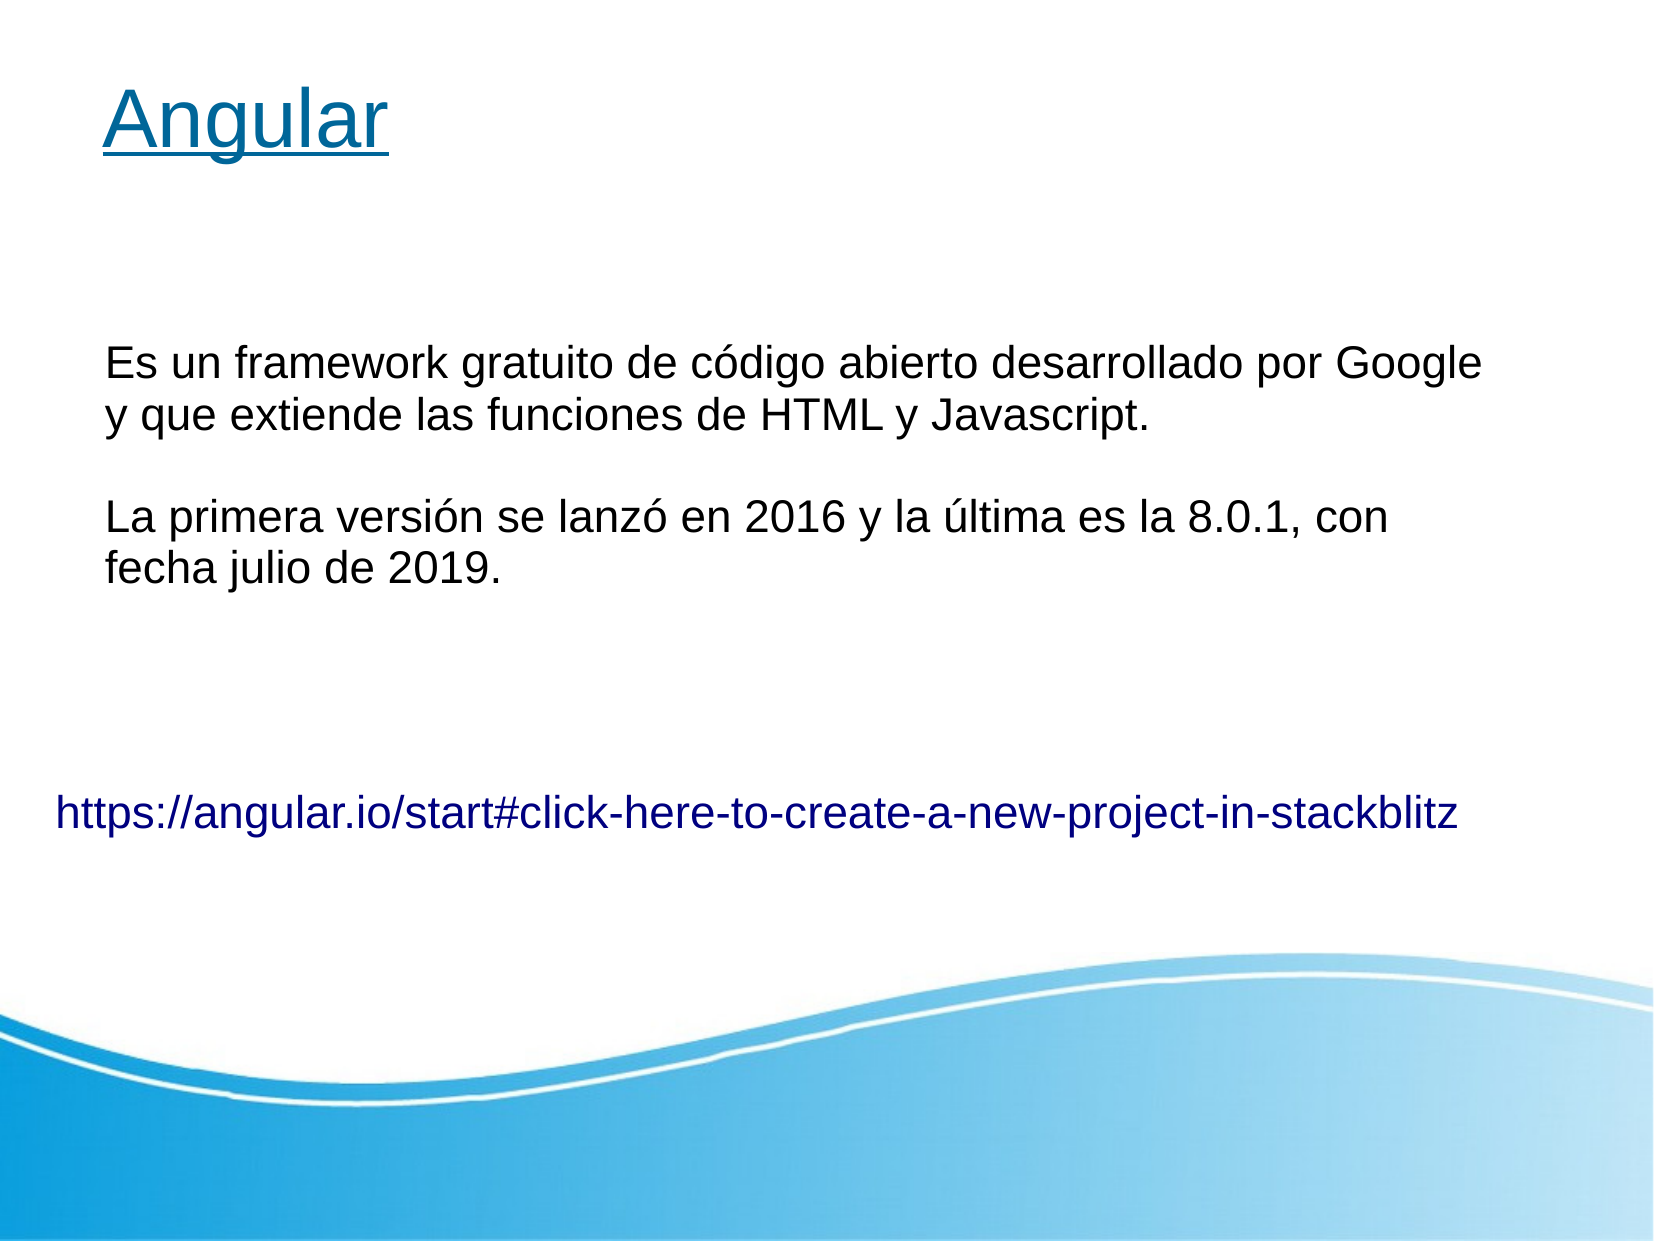

# Angular
Es un framework gratuito de código abierto desarrollado por Google y que extiende las funciones de HTML y Javascript.
La primera versión se lanzó en 2016 y la última es la 8.0.1, con fecha julio de 2019.
https://angular.io/start#click-here-to-create-a-new-project-in-stackblitz